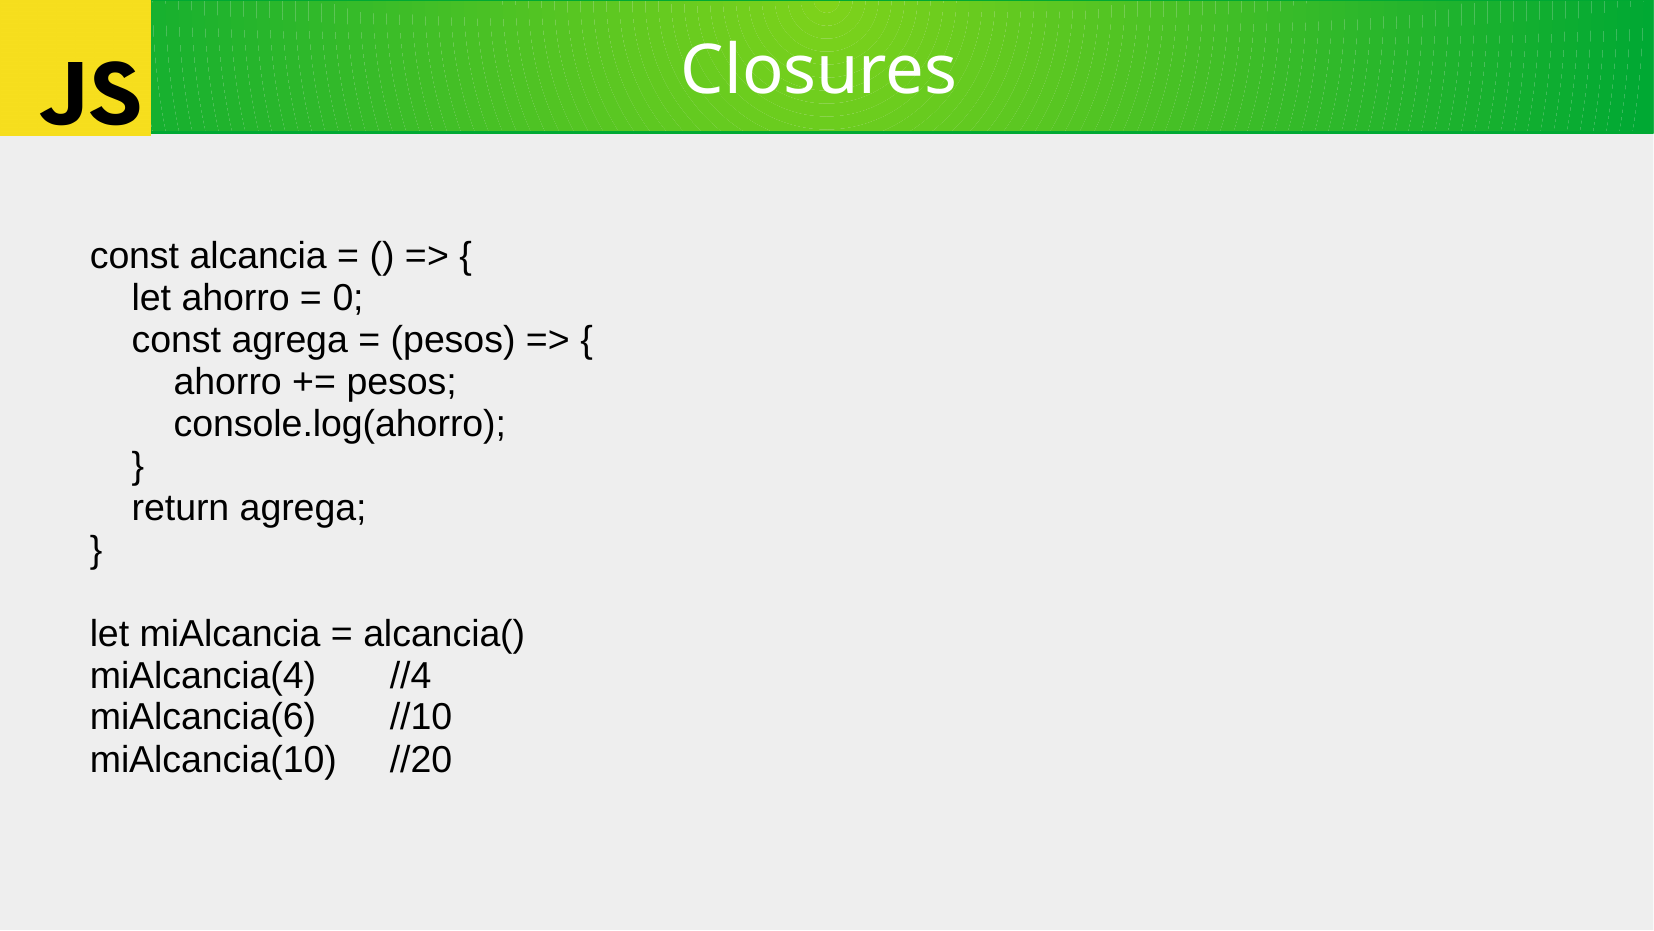

# Closures
const alcancia = () => {
 let ahorro = 0;
 const agrega = (pesos) => {
 ahorro += pesos;
 console.log(ahorro);
 }
 return agrega;
}
let miAlcancia = alcancia()
miAlcancia(4) 	//4
miAlcancia(6) 	//10
miAlcancia(10) 	//20